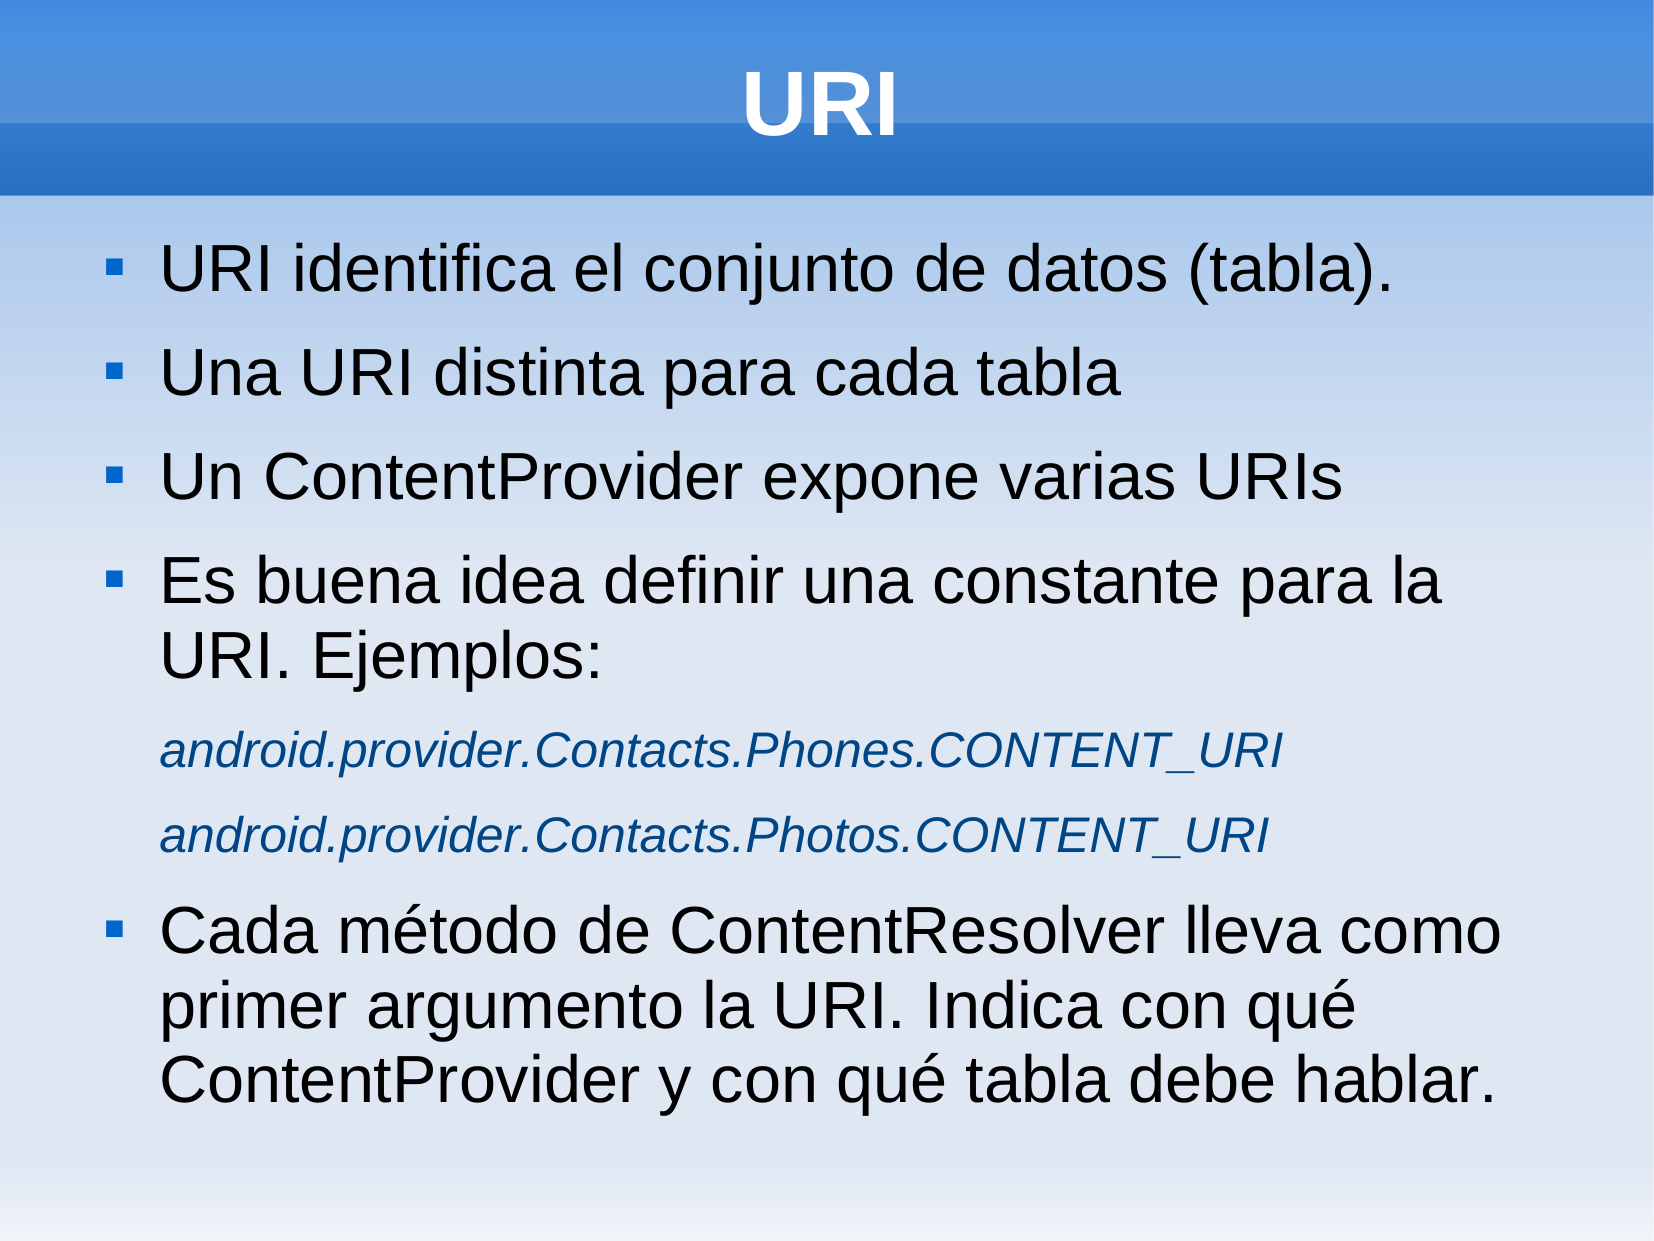

# URI
URI identifica el conjunto de datos (tabla).
Una URI distinta para cada tabla
Un ContentProvider expone varias URIs
Es buena idea definir una constante para la URI. Ejemplos:
android.provider.Contacts.Phones.CONTENT_URI
android.provider.Contacts.Photos.CONTENT_URI
Cada método de ContentResolver lleva como primer argumento la URI. Indica con qué ContentProvider y con qué tabla debe hablar.